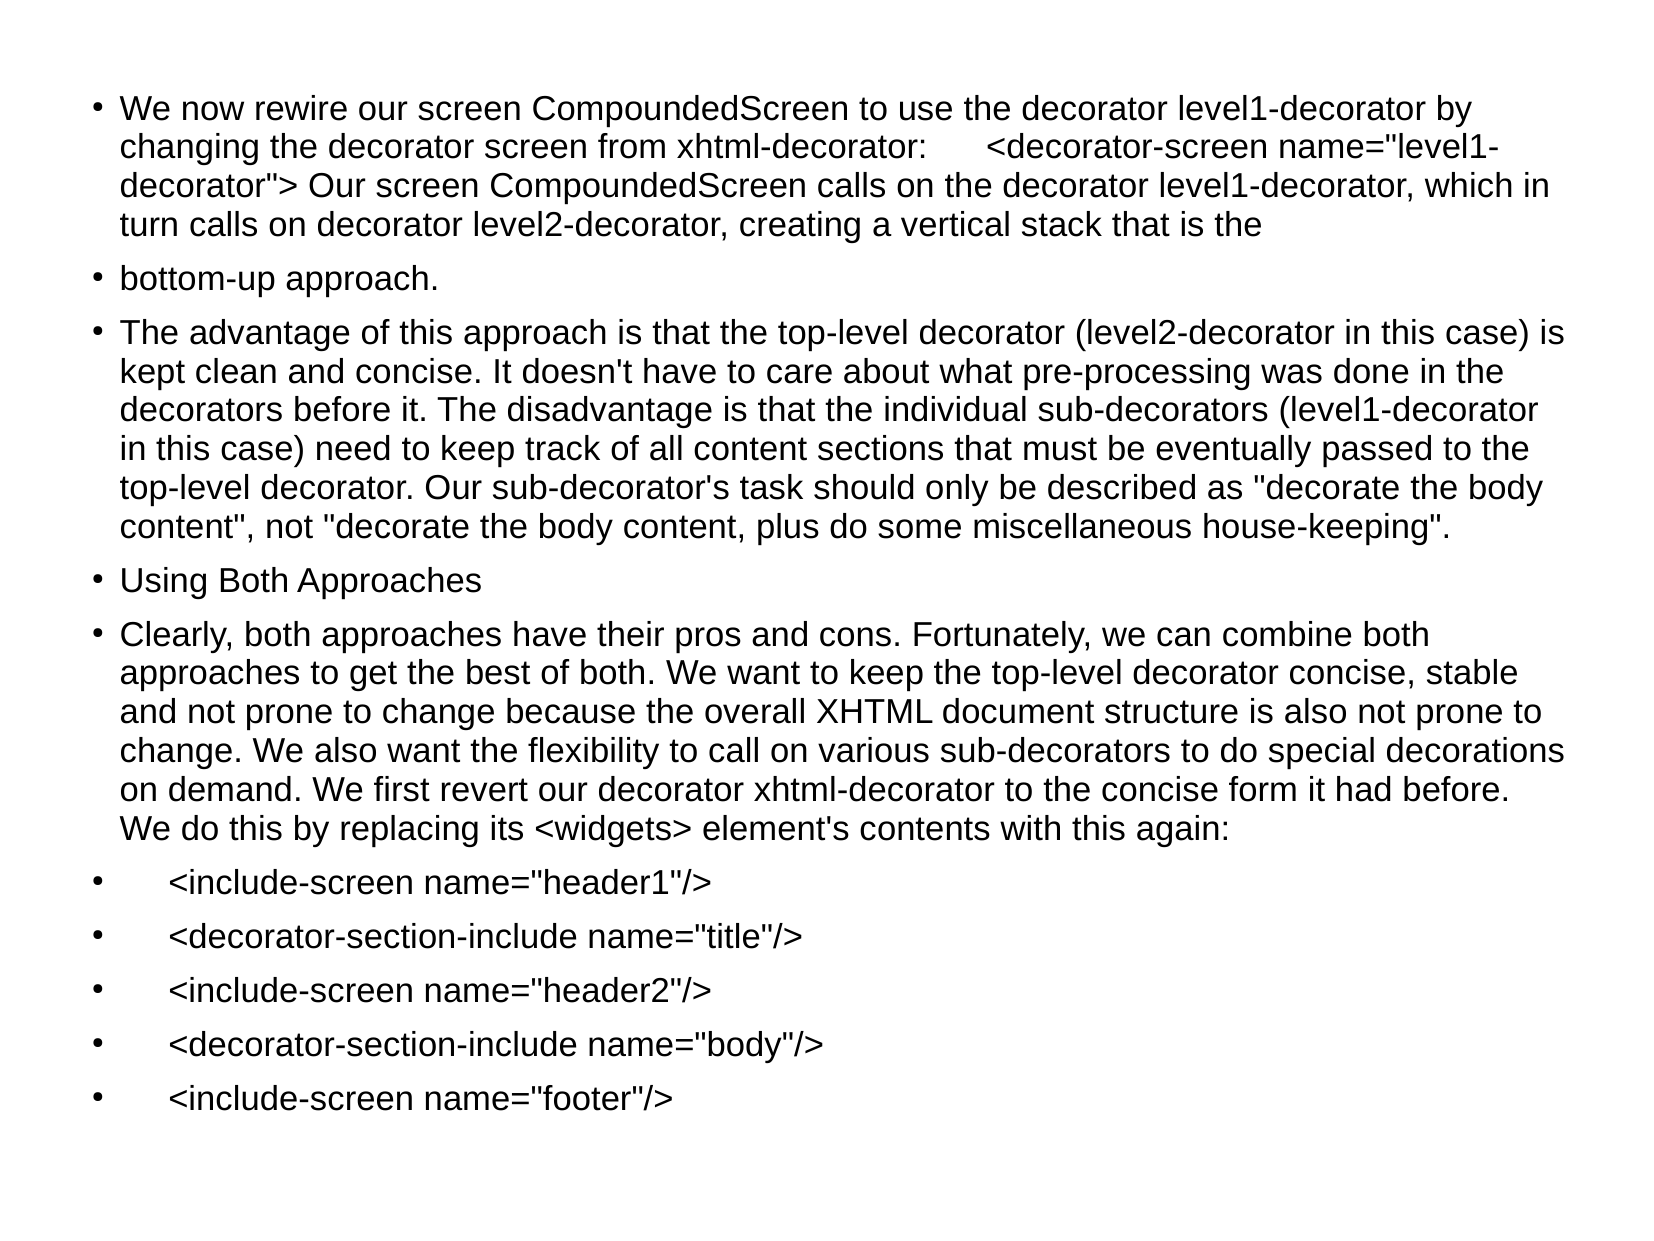

# We now rewire our screen CompoundedScreen to use the decorator level1-decorator by changing the decorator screen from xhtml-decorator: <decorator-screen name="level1-decorator"> Our screen CompoundedScreen calls on the decorator level1-decorator, which in turn calls on decorator level2-decorator, creating a vertical stack that is the
bottom-up approach.
The advantage of this approach is that the top-level decorator (level2-decorator in this case) is kept clean and concise. It doesn't have to care about what pre-processing was done in the decorators before it. The disadvantage is that the individual sub-decorators (level1-decorator in this case) need to keep track of all content sections that must be eventually passed to the top-level decorator. Our sub-decorator's task should only be described as "decorate the body content", not "decorate the body content, plus do some miscellaneous house-keeping".
Using Both Approaches
Clearly, both approaches have their pros and cons. Fortunately, we can combine both approaches to get the best of both. We want to keep the top-level decorator concise, stable and not prone to change because the overall XHTML document structure is also not prone to change. We also want the flexibility to call on various sub-decorators to do special decorations on demand. We first revert our decorator xhtml-decorator to the concise form it had before. We do this by replacing its <widgets> element's contents with this again:
 <include-screen name="header1"/>
 <decorator-section-include name="title"/>
 <include-screen name="header2"/>
 <decorator-section-include name="body"/>
 <include-screen name="footer"/>